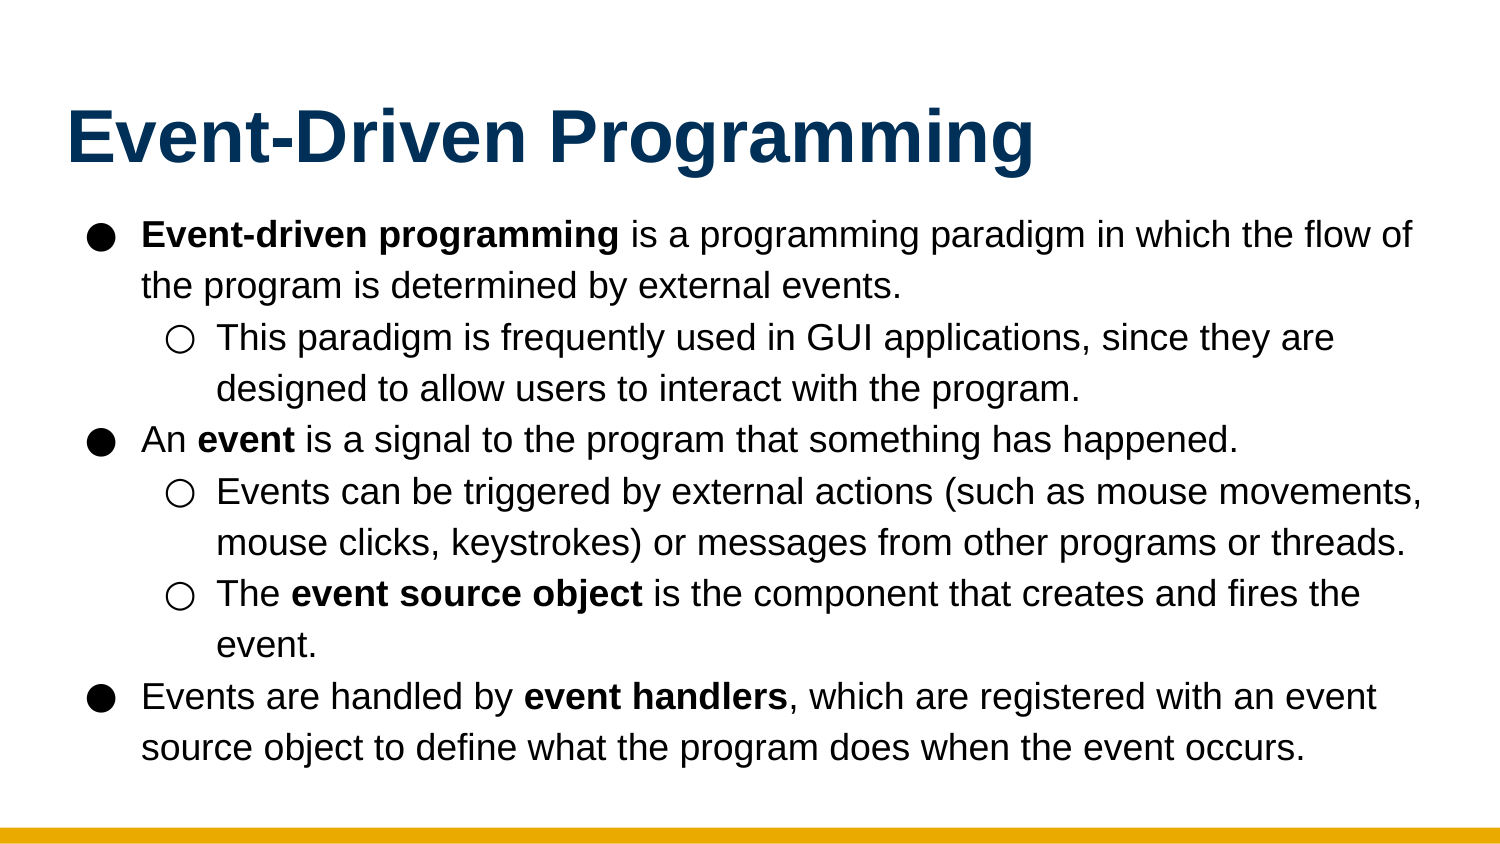

# Event-Driven Programming
Event-driven programming is a programming paradigm in which the flow of the program is determined by external events.
This paradigm is frequently used in GUI applications, since they are designed to allow users to interact with the program.
An event is a signal to the program that something has happened.
Events can be triggered by external actions (such as mouse movements, mouse clicks, keystrokes) or messages from other programs or threads.
The event source object is the component that creates and fires the event.
Events are handled by event handlers, which are registered with an event source object to define what the program does when the event occurs.